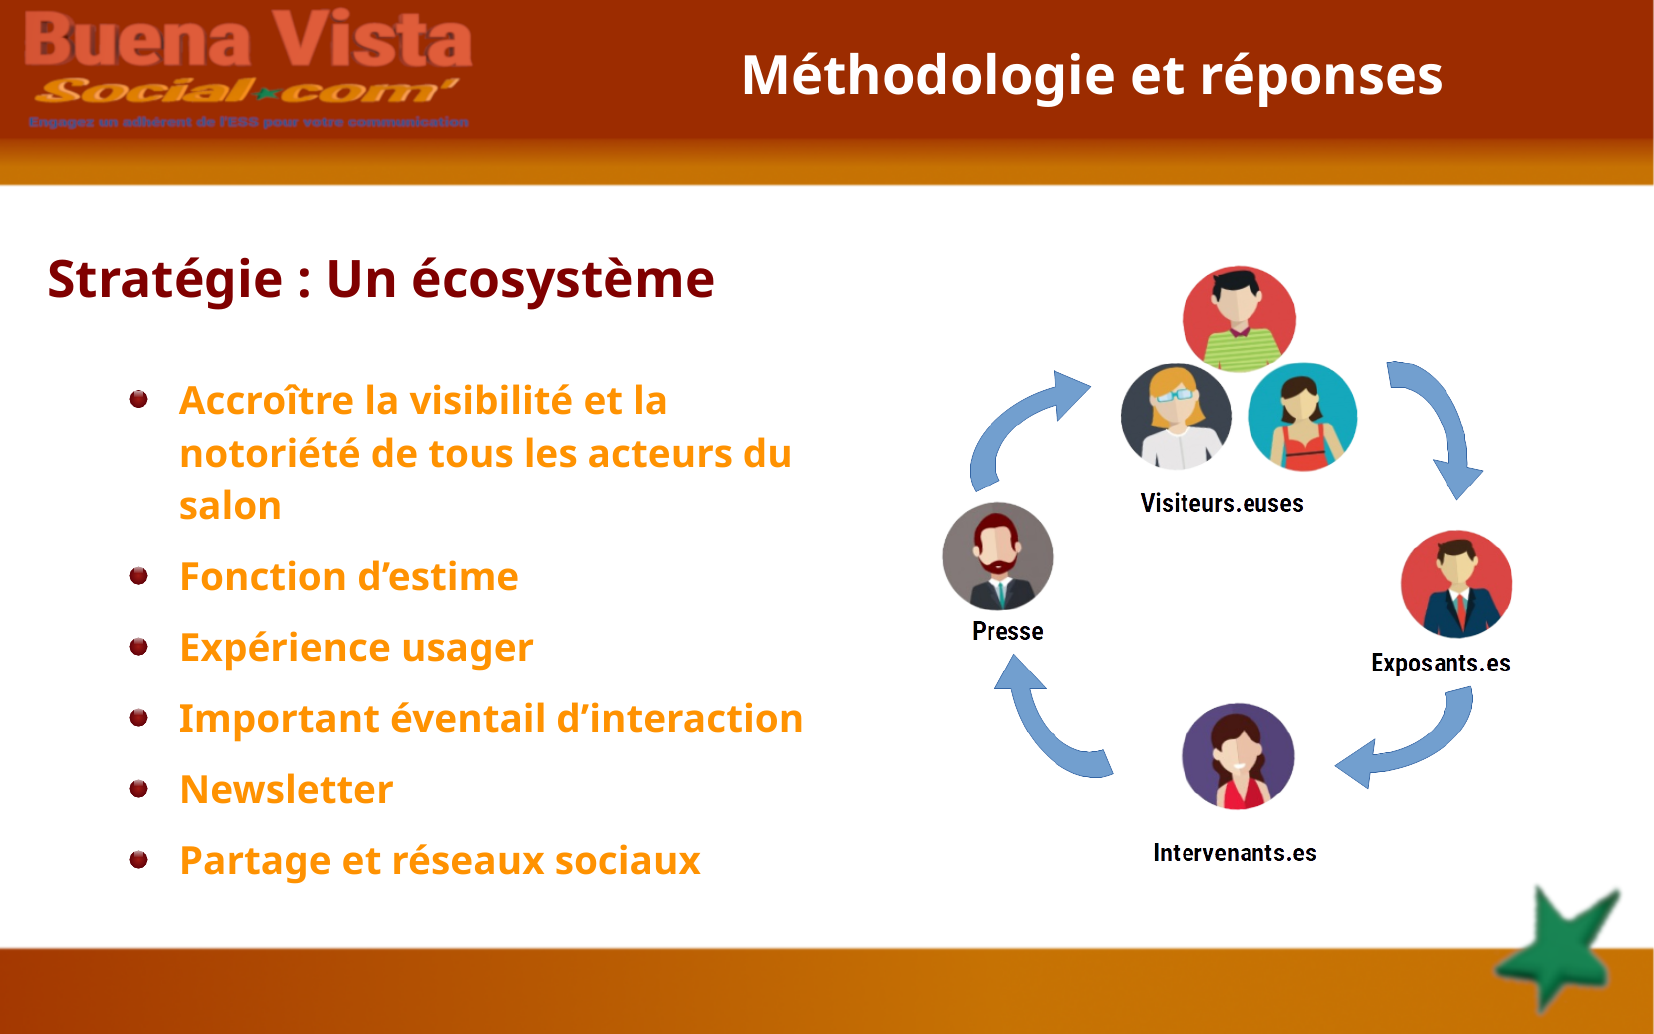

# Méthodologie et réponses
Stratégie : Un écosystème
Accroître la visibilité et la notoriété de tous les acteurs du salon
Fonction d’estime
Expérience usager
Important éventail d’interaction
Newsletter
Partage et réseaux sociaux